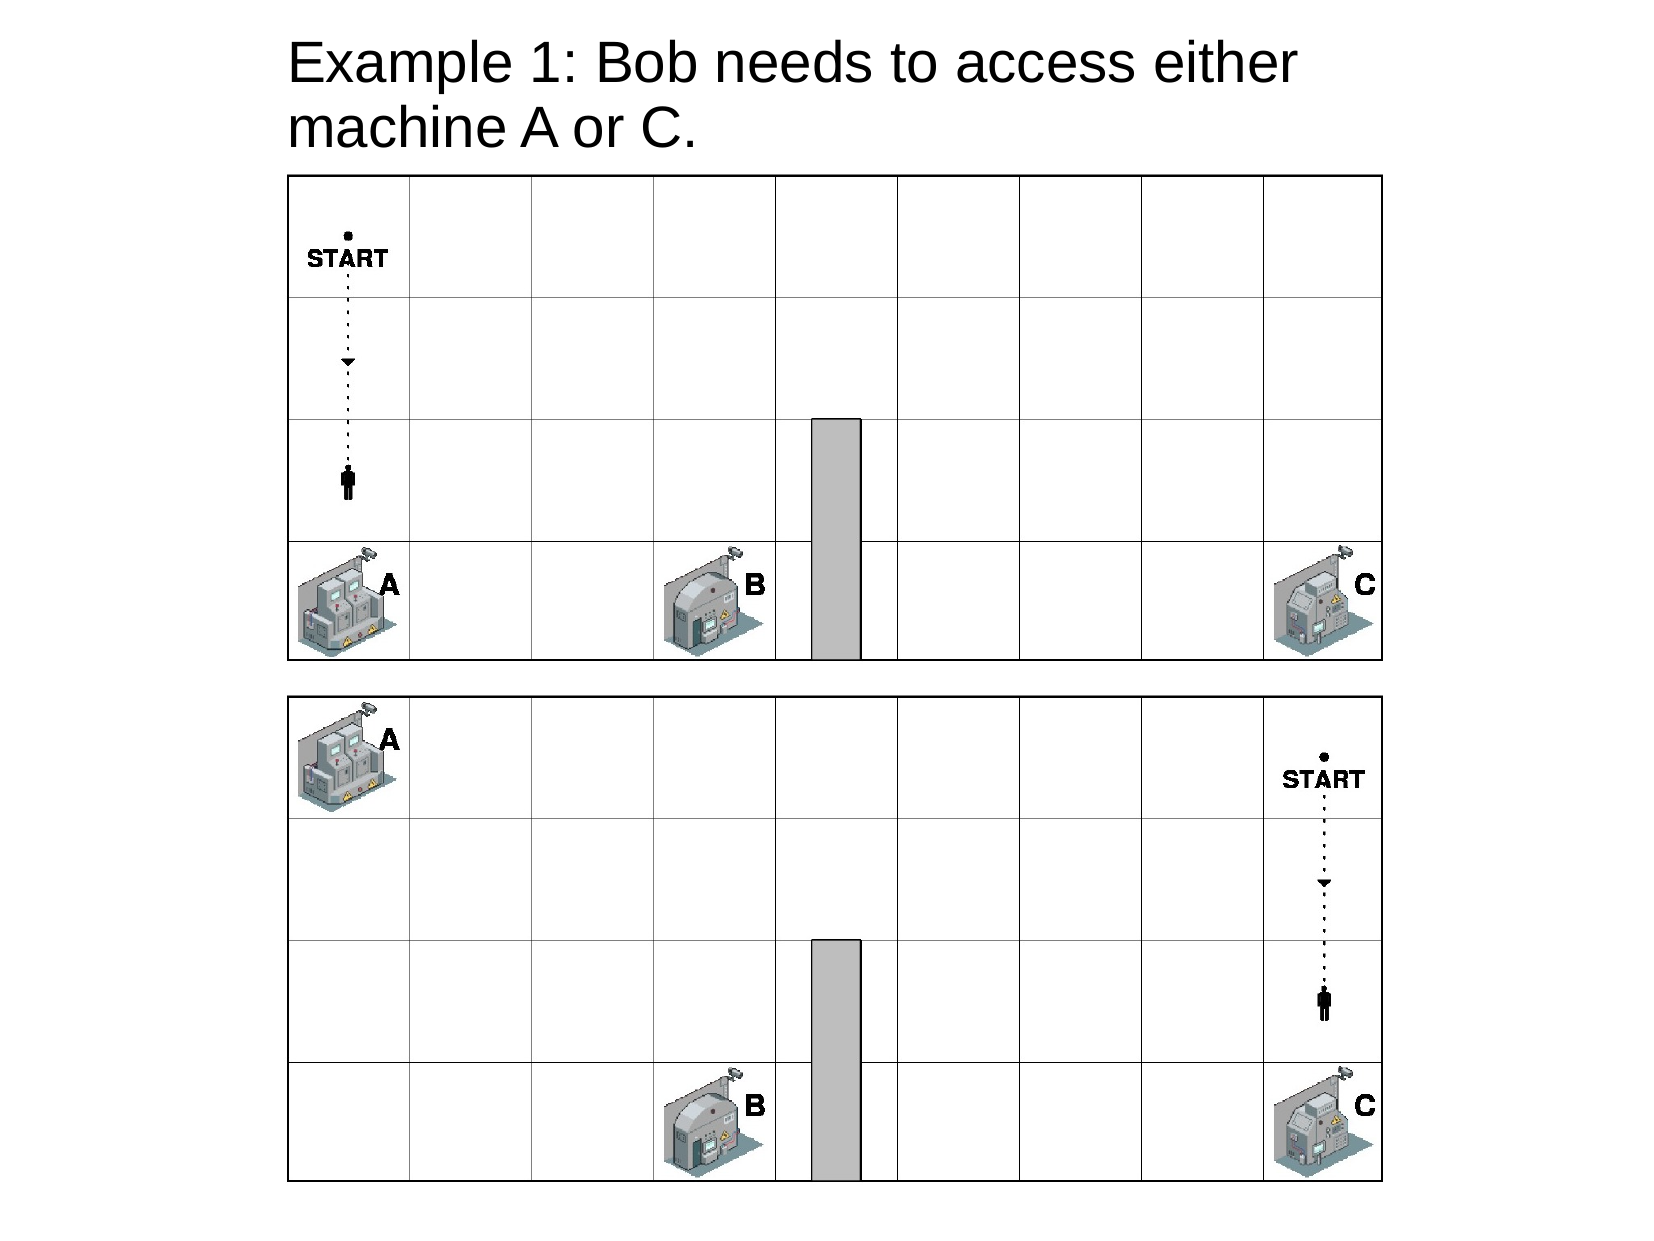

Example 1: Bob needs to access either machine A or C.